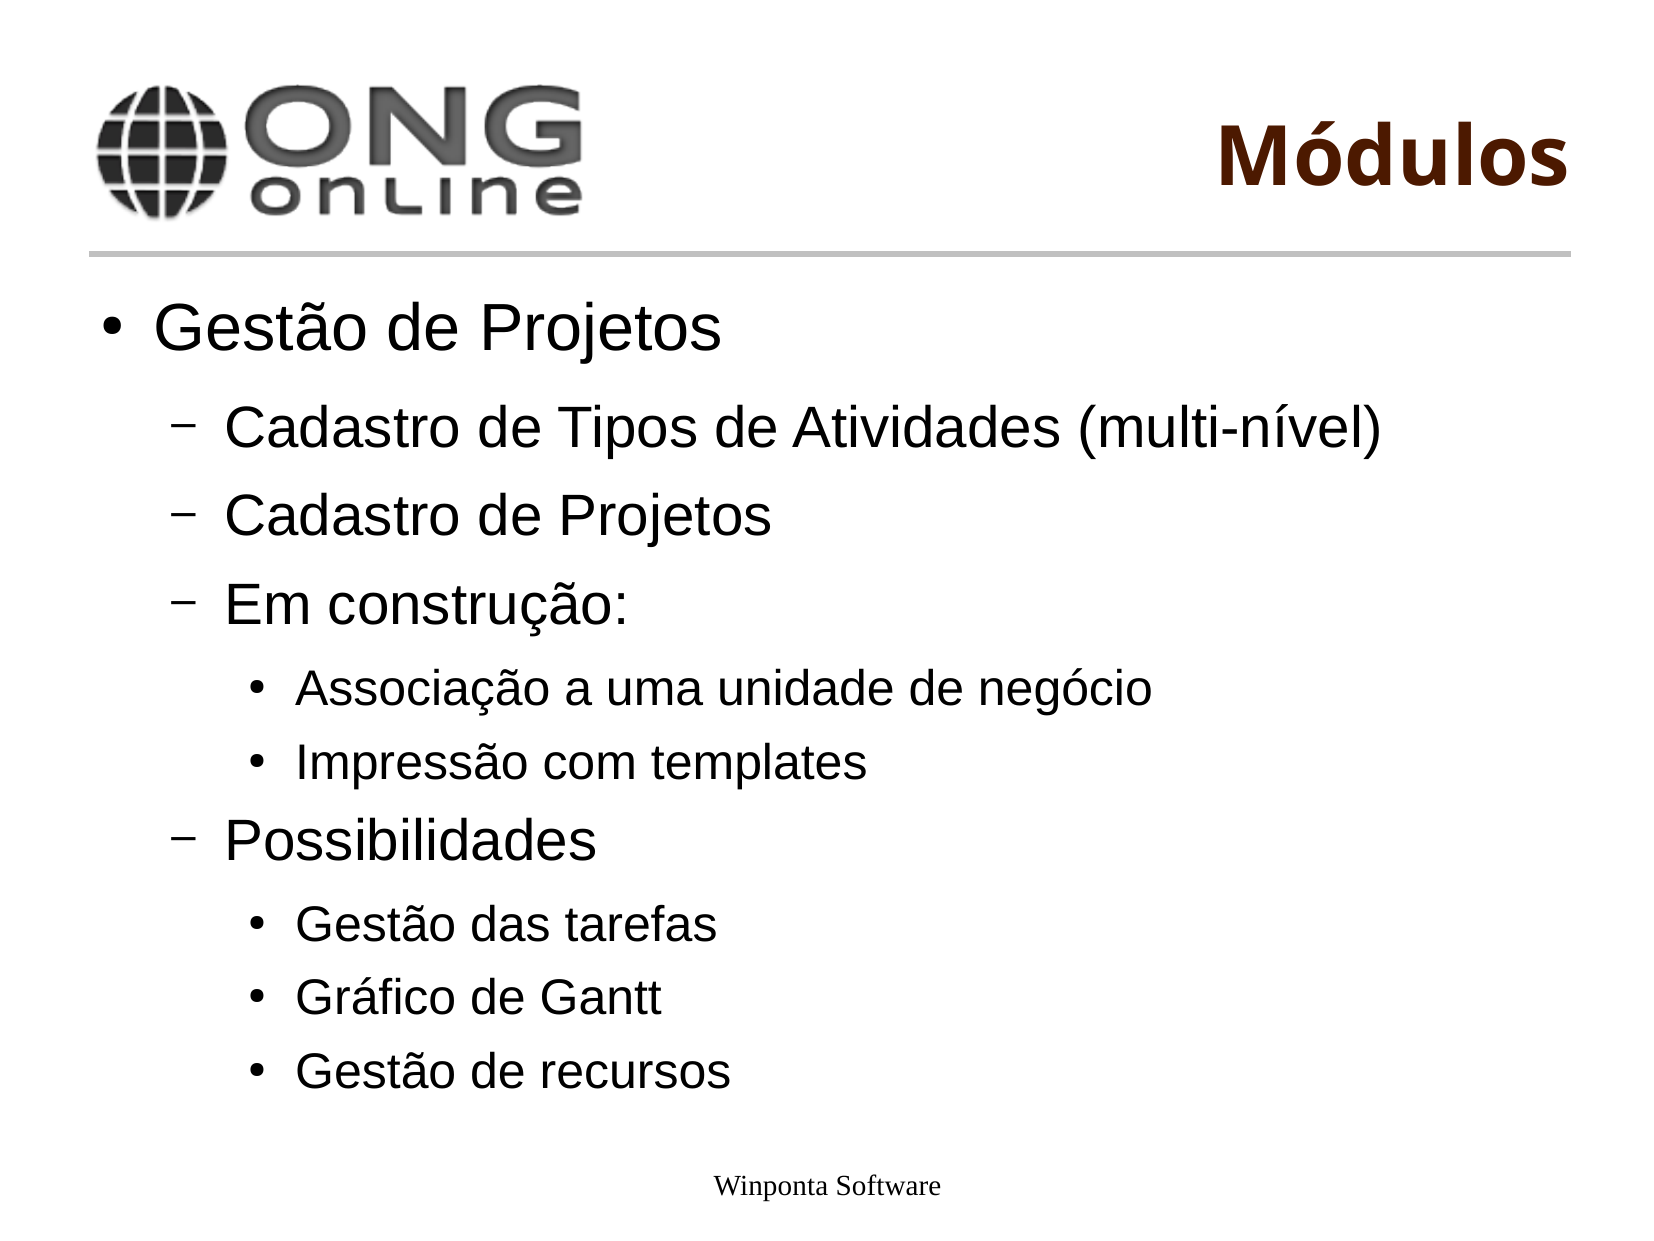

# Módulos
Gestão de Projetos
Cadastro de Tipos de Atividades (multi-nível)
Cadastro de Projetos
Em construção:
Associação a uma unidade de negócio
Impressão com templates
Possibilidades
Gestão das tarefas
Gráfico de Gantt
Gestão de recursos